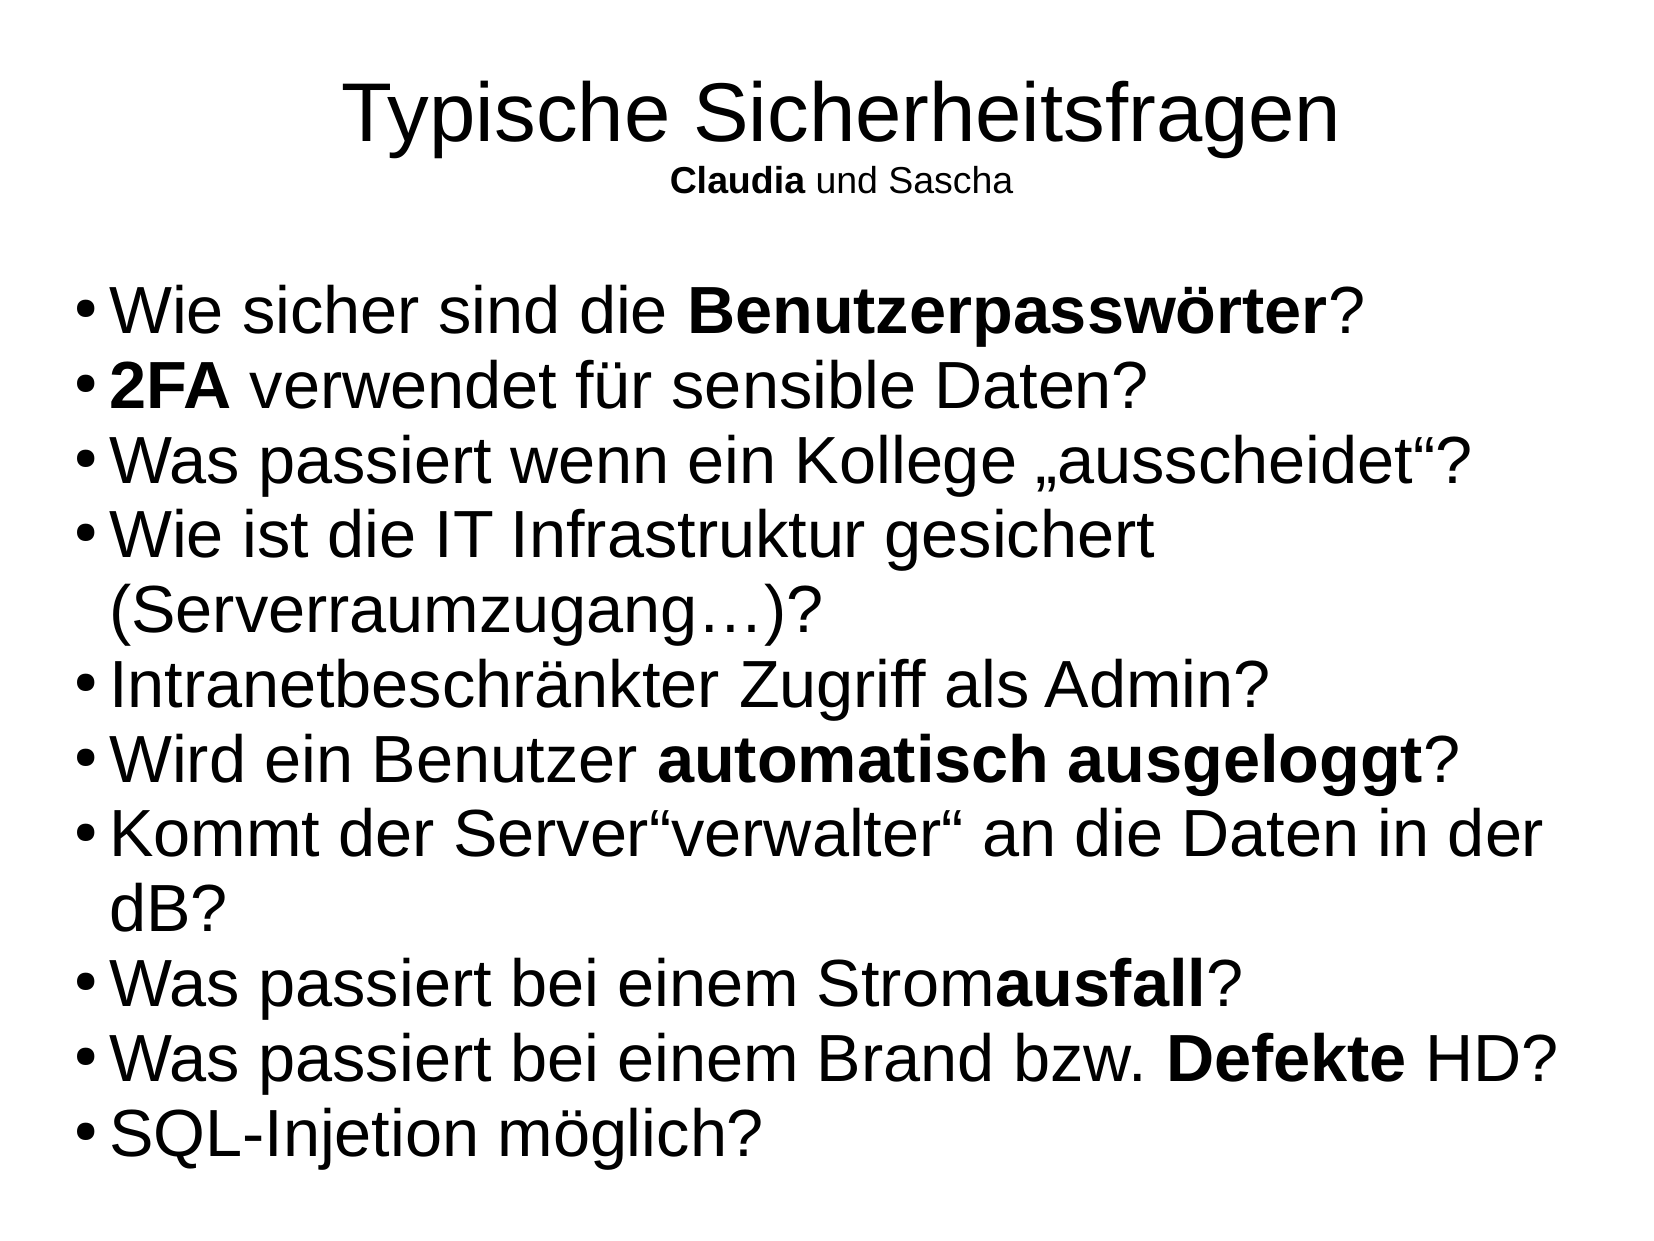

Typische Sicherheitsfragen
Claudia und Sascha
Wie sicher sind die Benutzerpasswörter?
2FA verwendet für sensible Daten?
Was passiert wenn ein Kollege „ausscheidet“?
Wie ist die IT Infrastruktur gesichert (Serverraumzugang…)?
Intranetbeschränkter Zugriff als Admin?
Wird ein Benutzer automatisch ausgeloggt?
Kommt der Server“verwalter“ an die Daten in der dB?
Was passiert bei einem Stromausfall?
Was passiert bei einem Brand bzw. Defekte HD?
SQL-Injetion möglich?